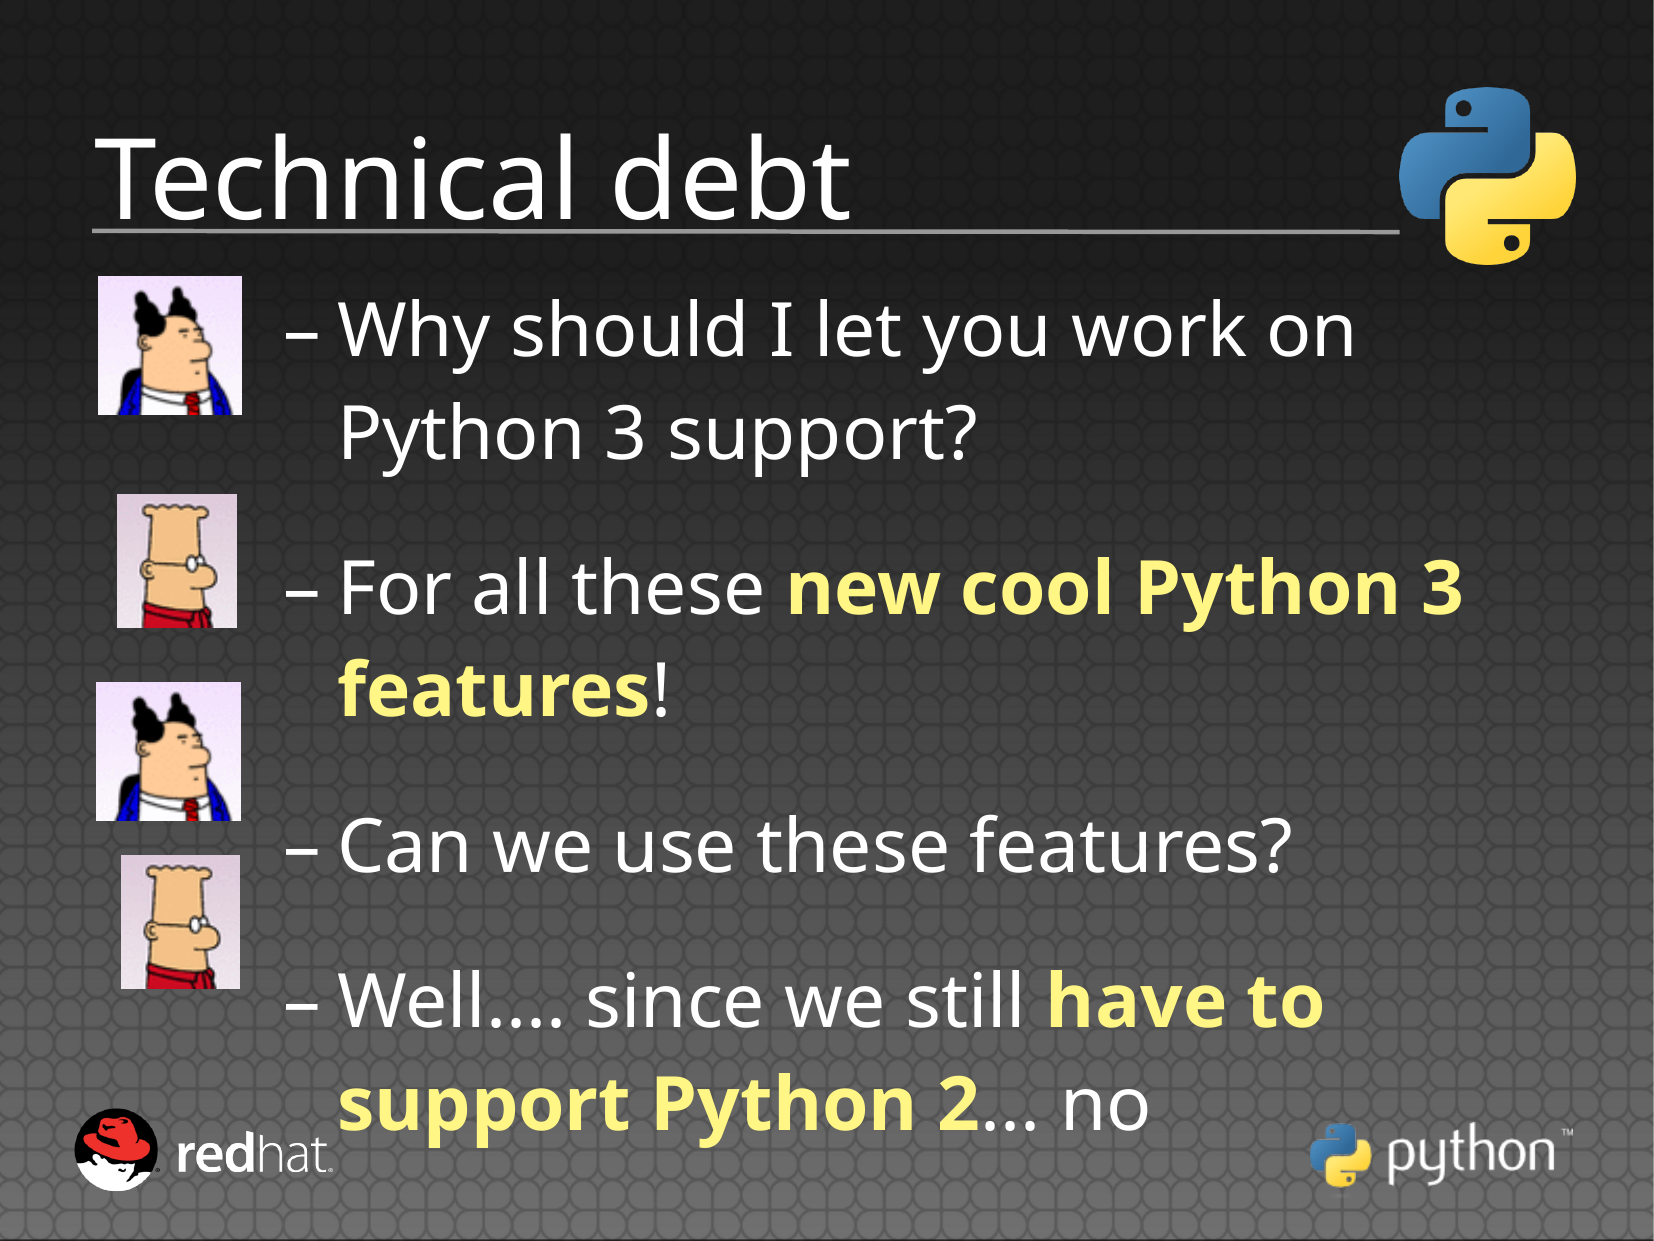

Technical debt
# Why should I let you work on Python 3 support?
For all these new cool Python 3 features!
Can we use these features?
Well.... since we still have to support Python 2... no